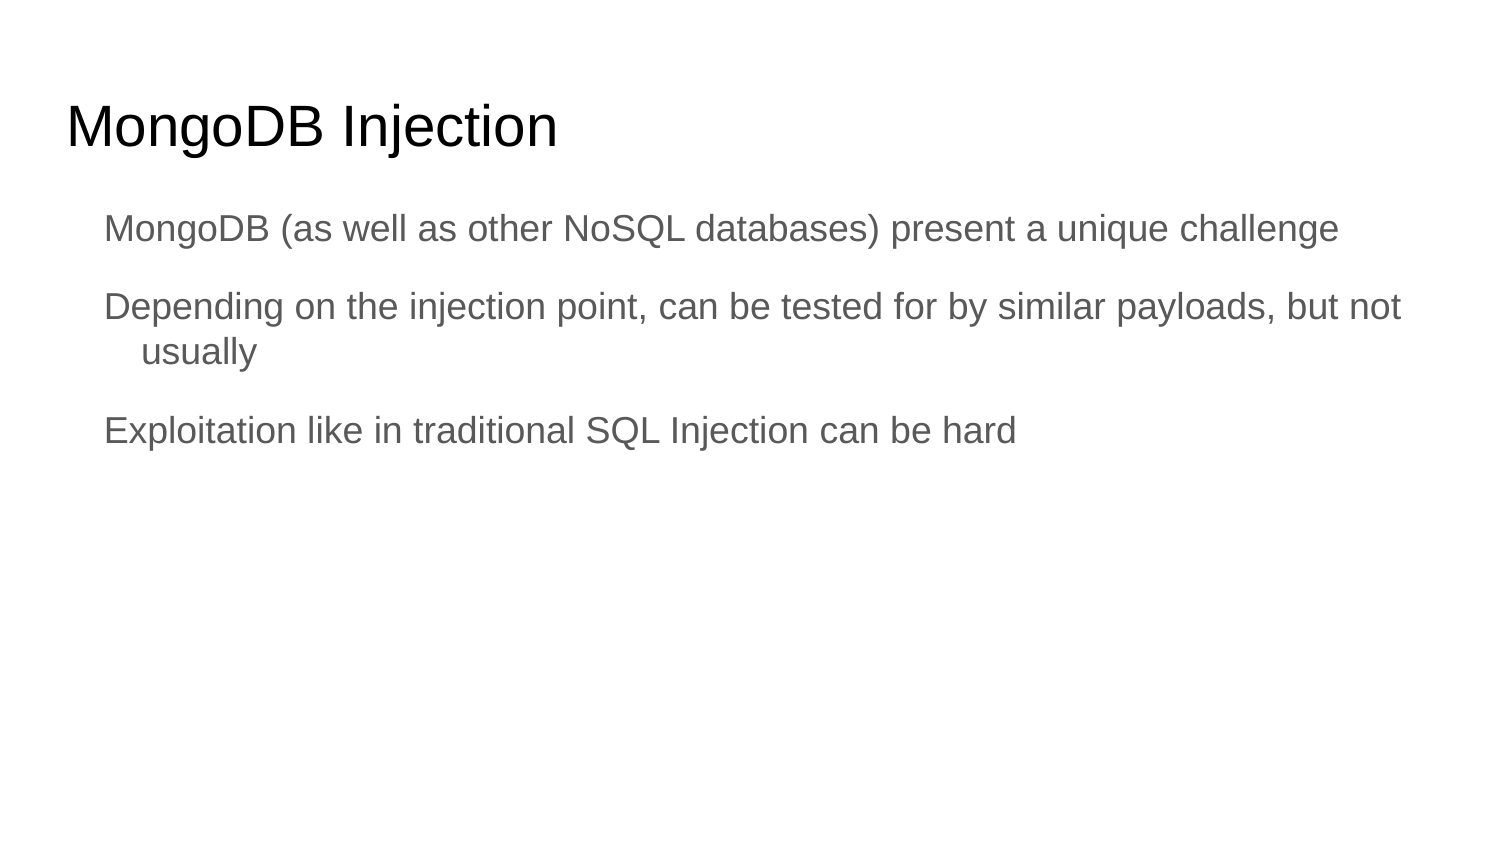

# MongoDB Injection
MongoDB (as well as other NoSQL databases) present a unique challenge
Depending on the injection point, can be tested for by similar payloads, but not usually
Exploitation like in traditional SQL Injection can be hard